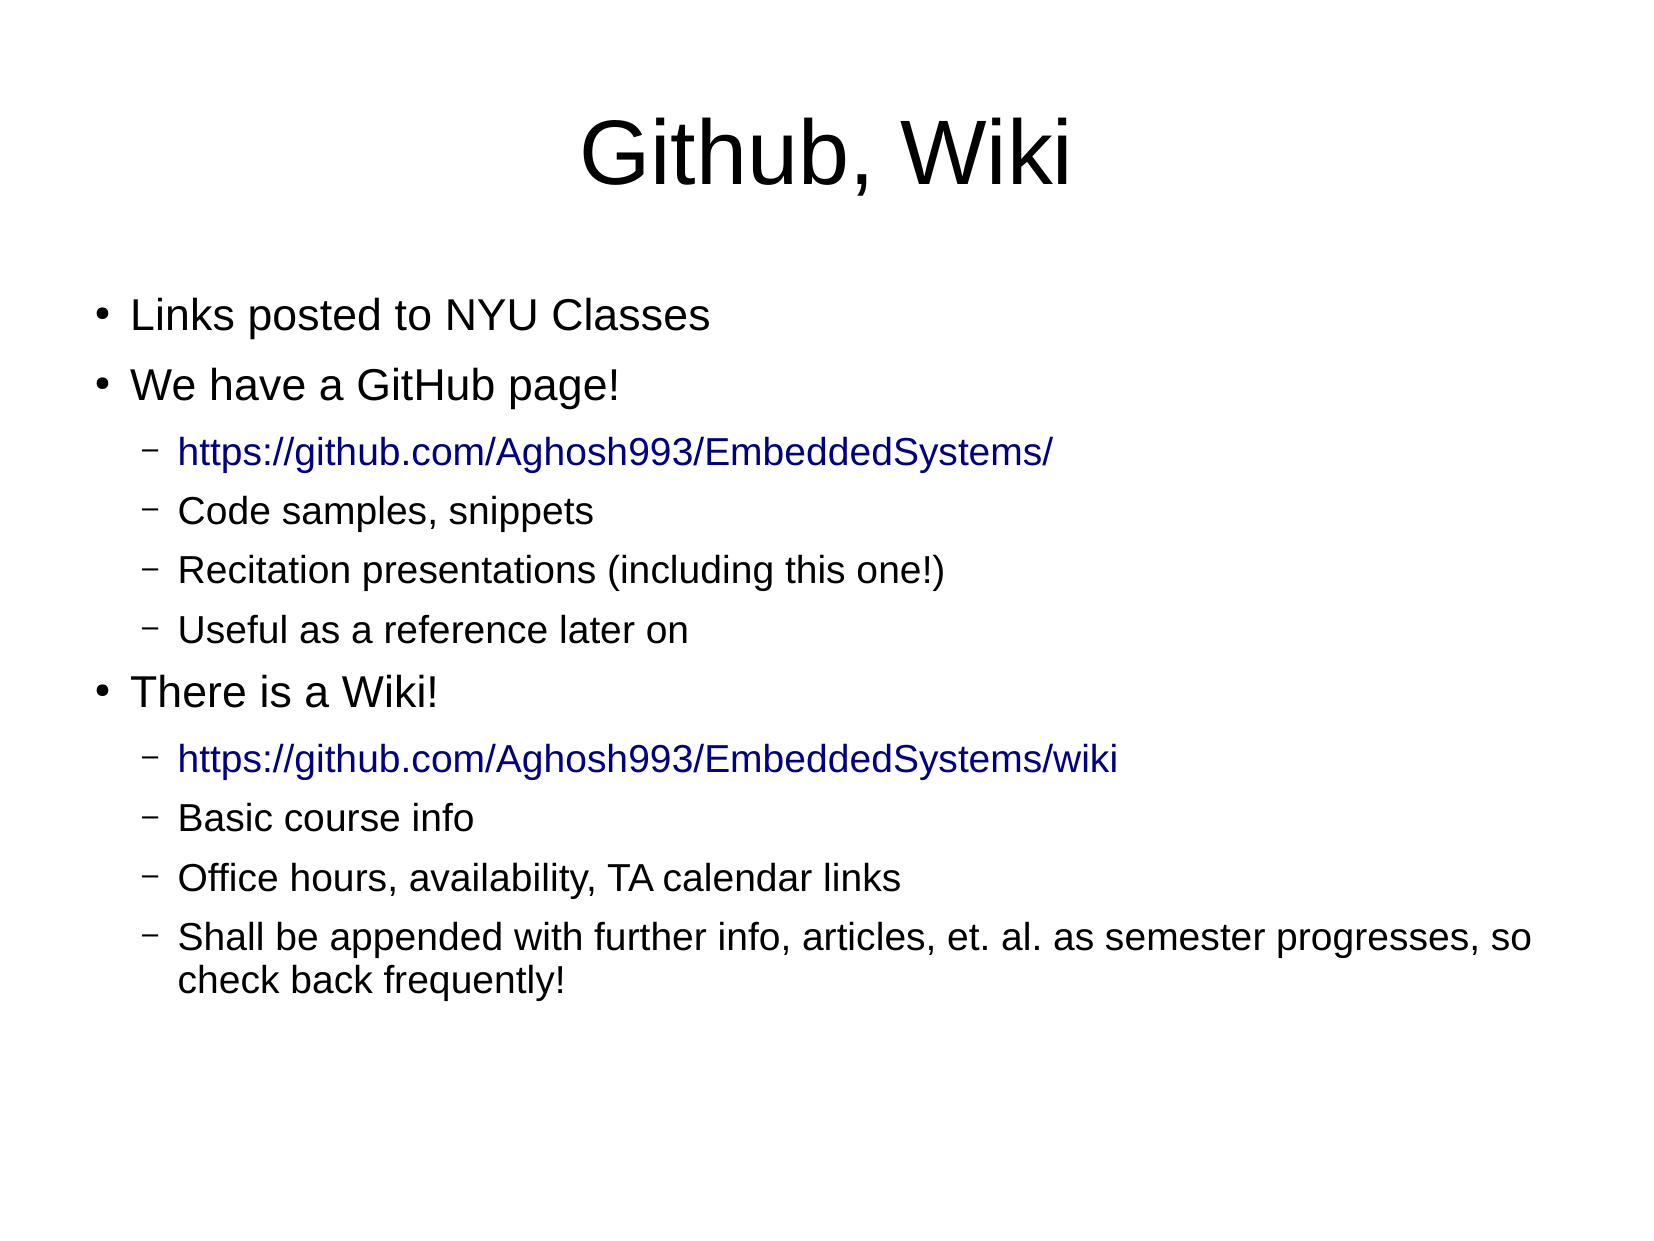

# Github, Wiki
Links posted to NYU Classes
We have a GitHub page!
https://github.com/Aghosh993/EmbeddedSystems/
Code samples, snippets
Recitation presentations (including this one!)
Useful as a reference later on
There is a Wiki!
https://github.com/Aghosh993/EmbeddedSystems/wiki
Basic course info
Office hours, availability, TA calendar links
Shall be appended with further info, articles, et. al. as semester progresses, so check back frequently!